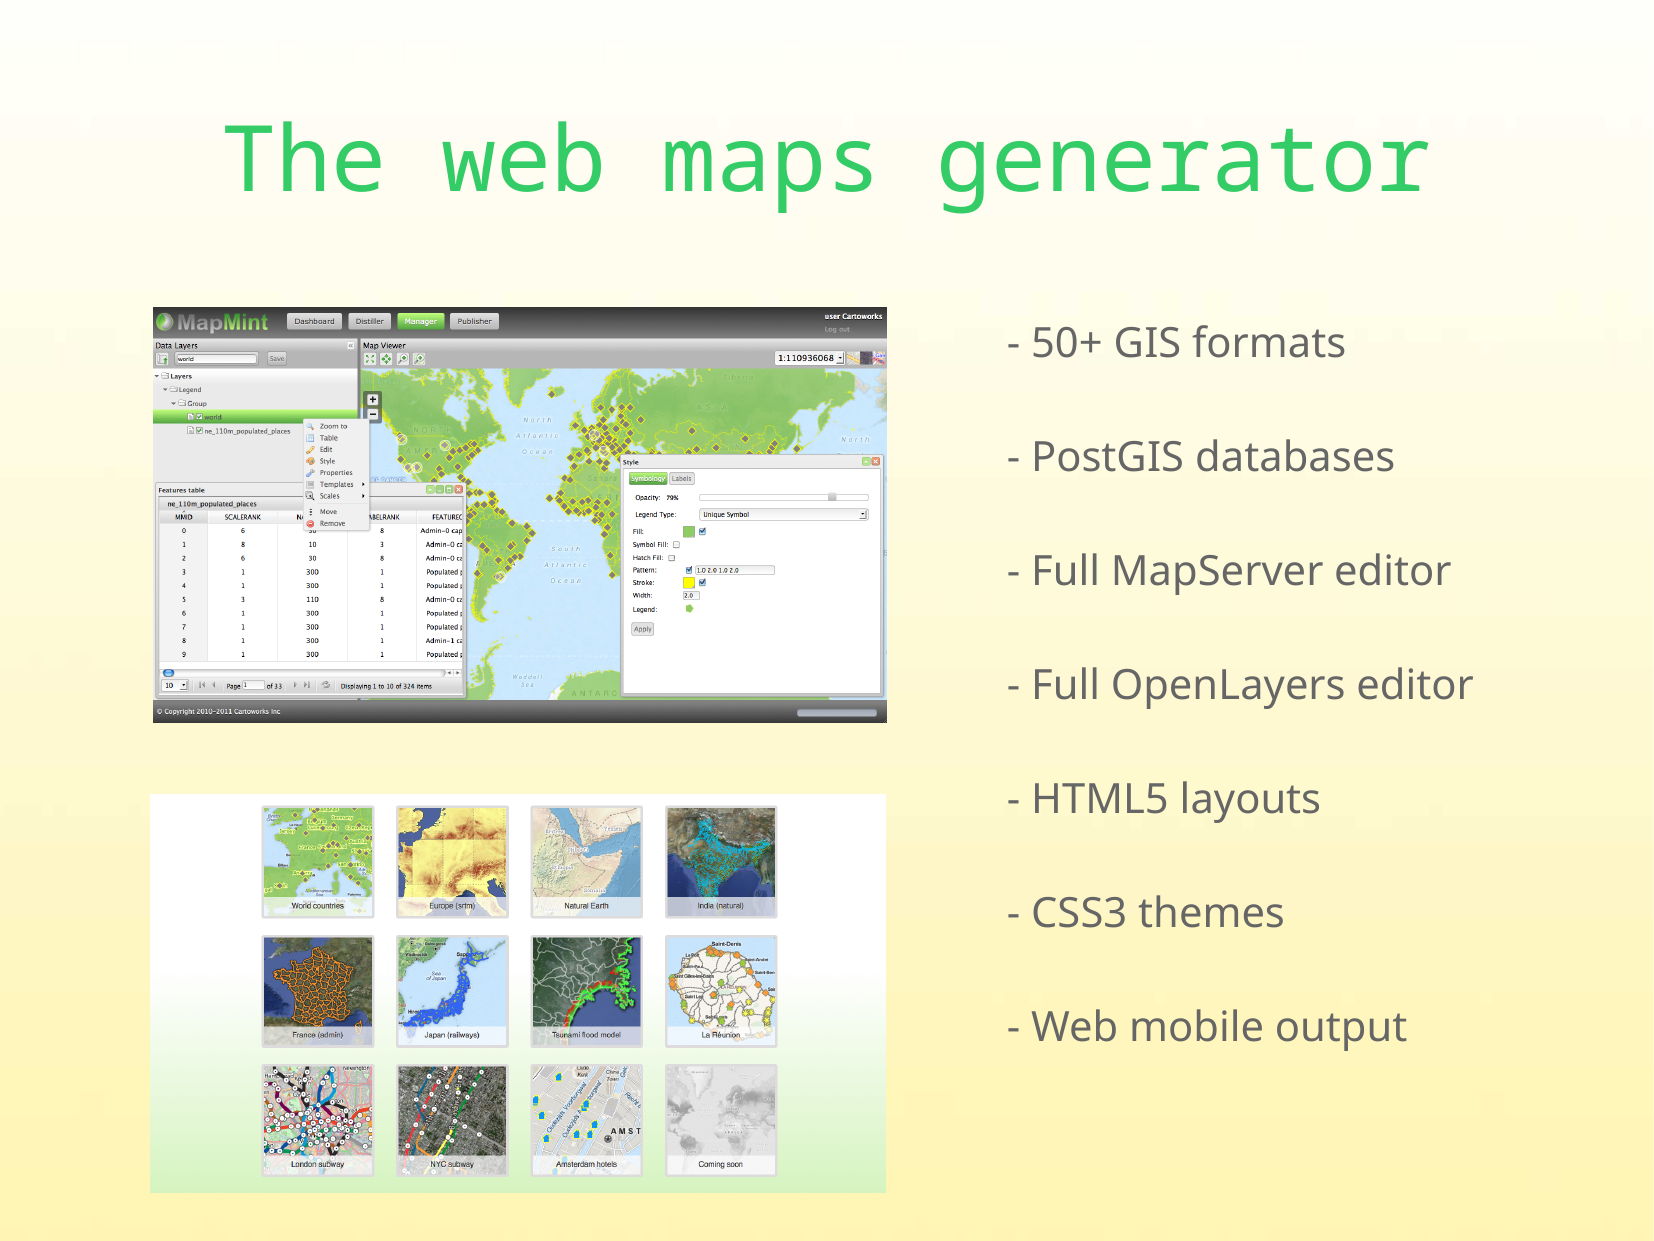

# The web maps generator
- 50+ GIS formats
- PostGIS databases
- Full MapServer editor
- Full OpenLayers editor
- HTML5 layouts
- CSS3 themes
- Web mobile output